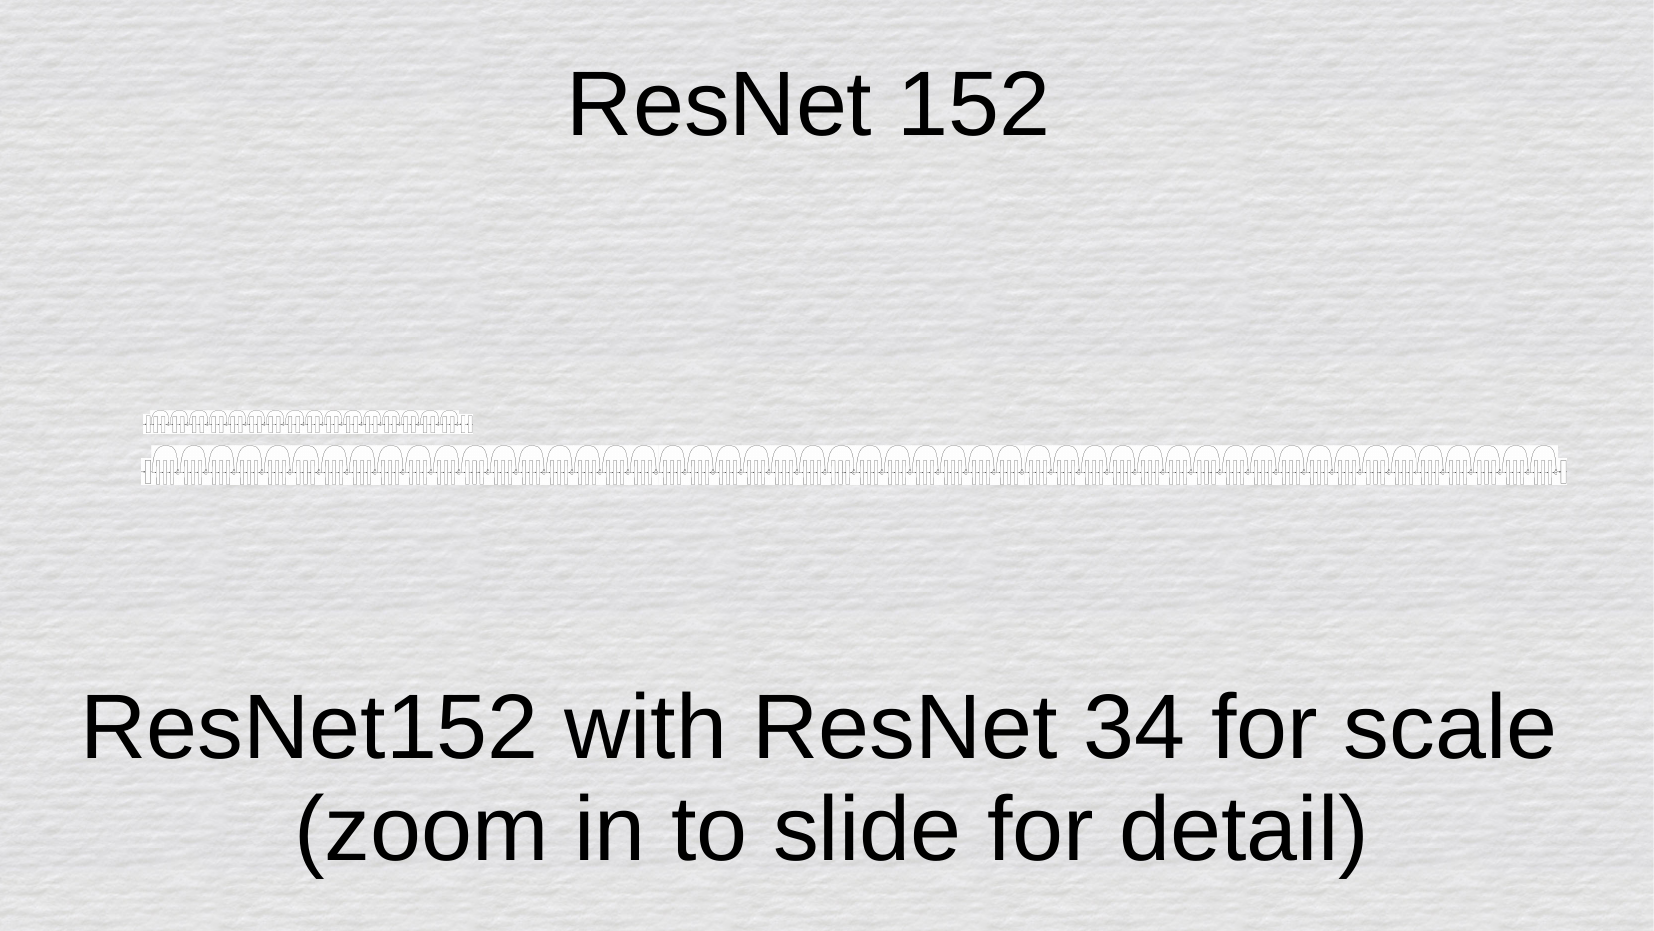

# ResNet 152
ResNet152 with ResNet 34 for scale
(zoom in to slide for detail)